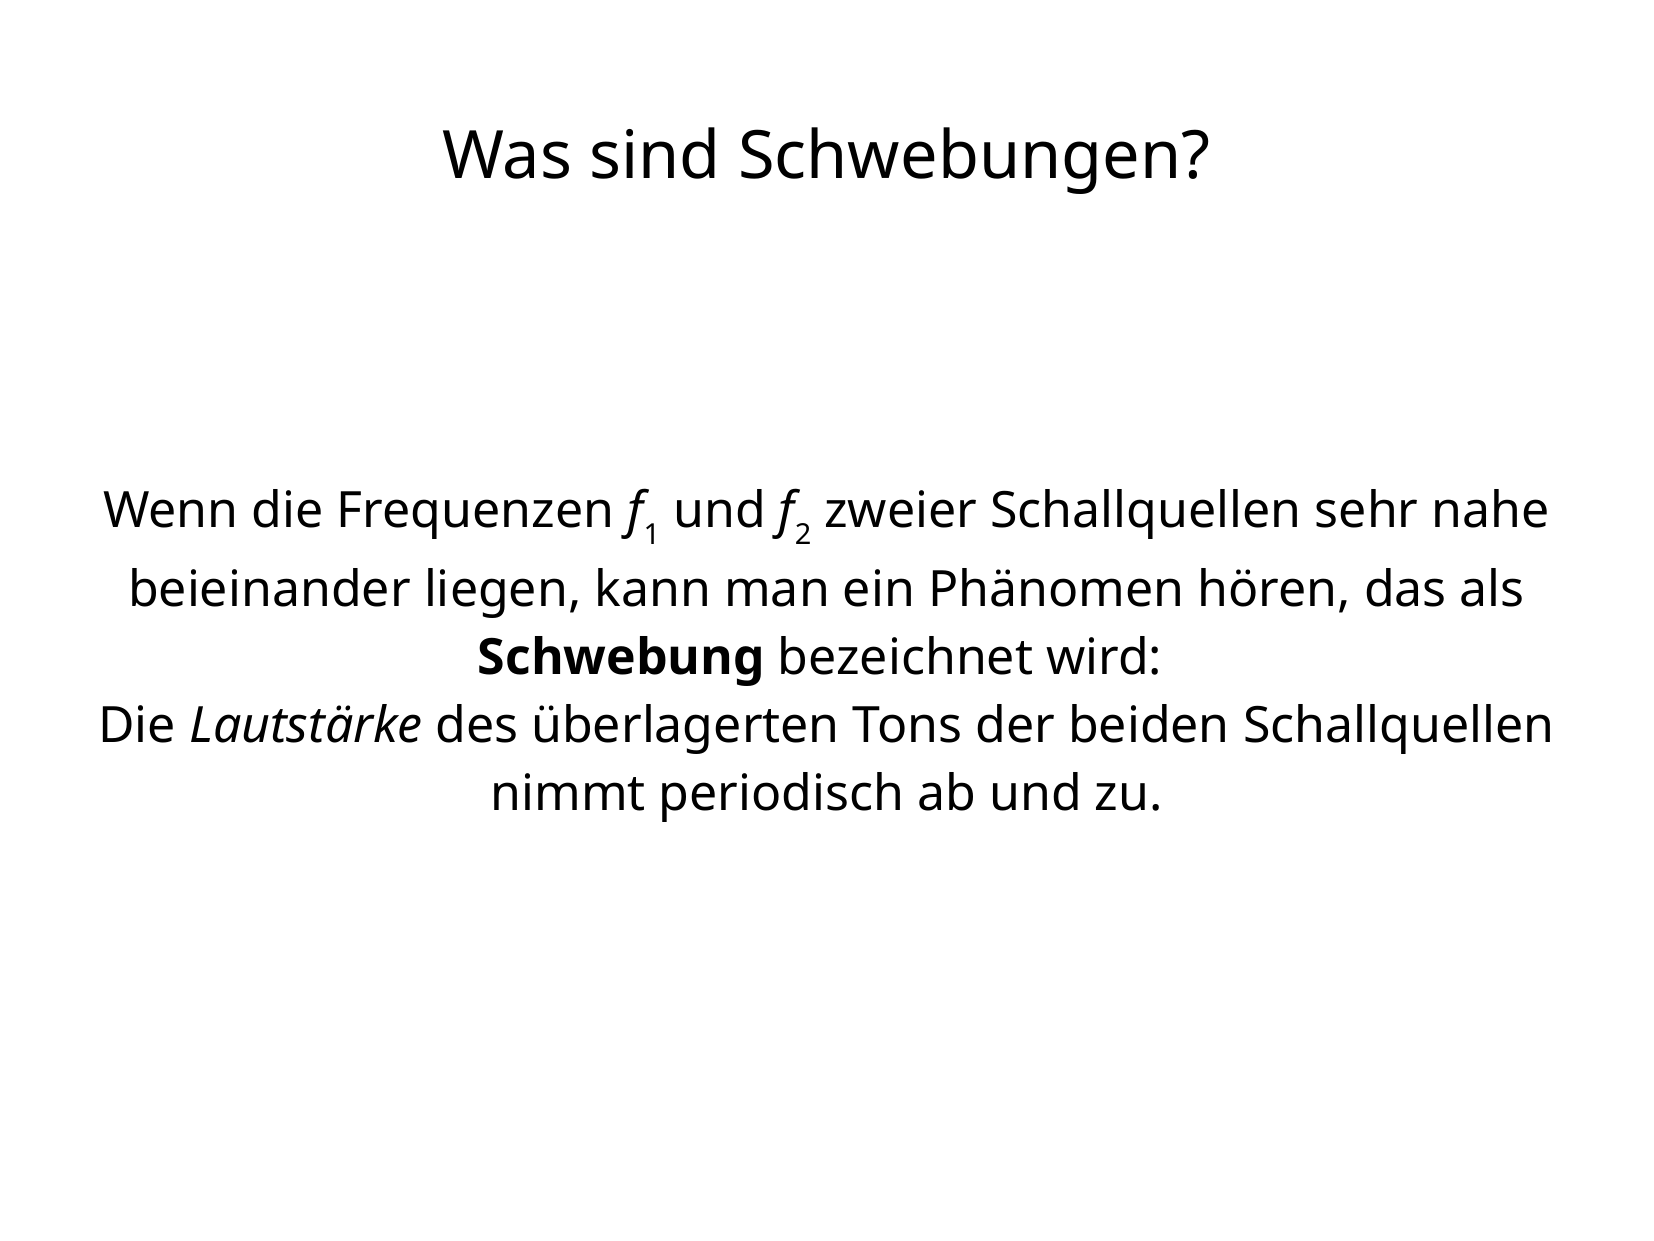

# Was sind Schwebungen?
Wenn die Frequenzen f1 und f2 zweier Schallquellen sehr nahe beieinander liegen, kann man ein Phänomen hören, das als Schwebung bezeichnet wird:
Die Lautstärke des überlagerten Tons der beiden Schallquellen nimmt periodisch ab und zu.